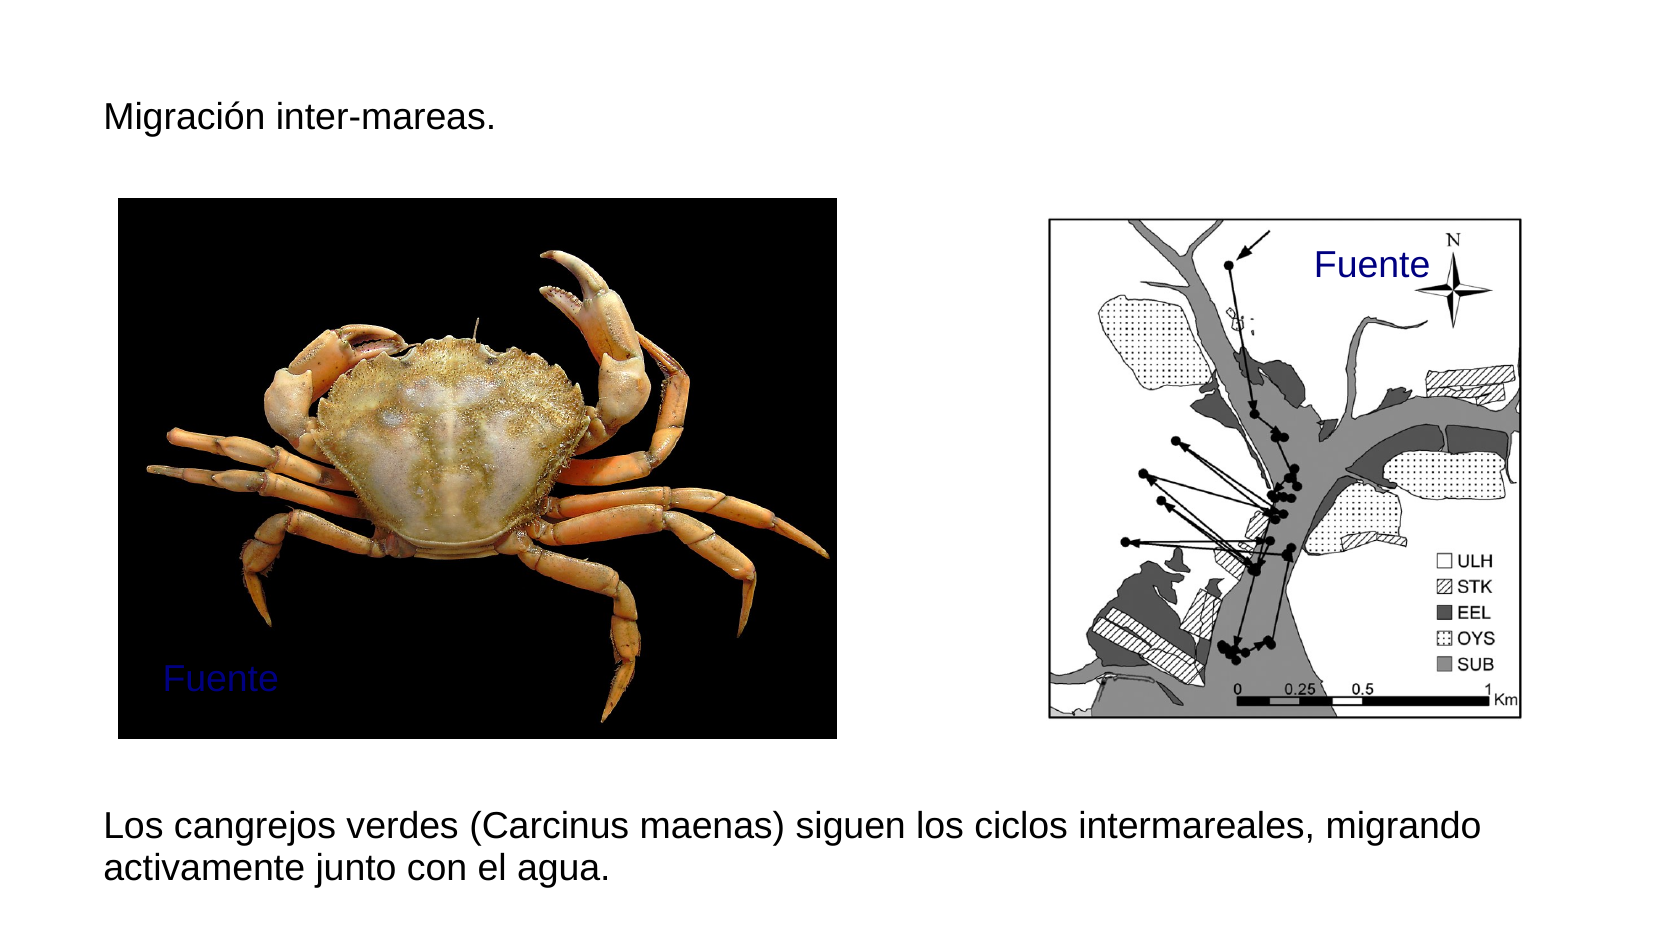

Migración inter-mareas.
Fuente
Fuente
Los cangrejos verdes (Carcinus maenas) siguen los ciclos intermareales, migrando activamente junto con el agua.